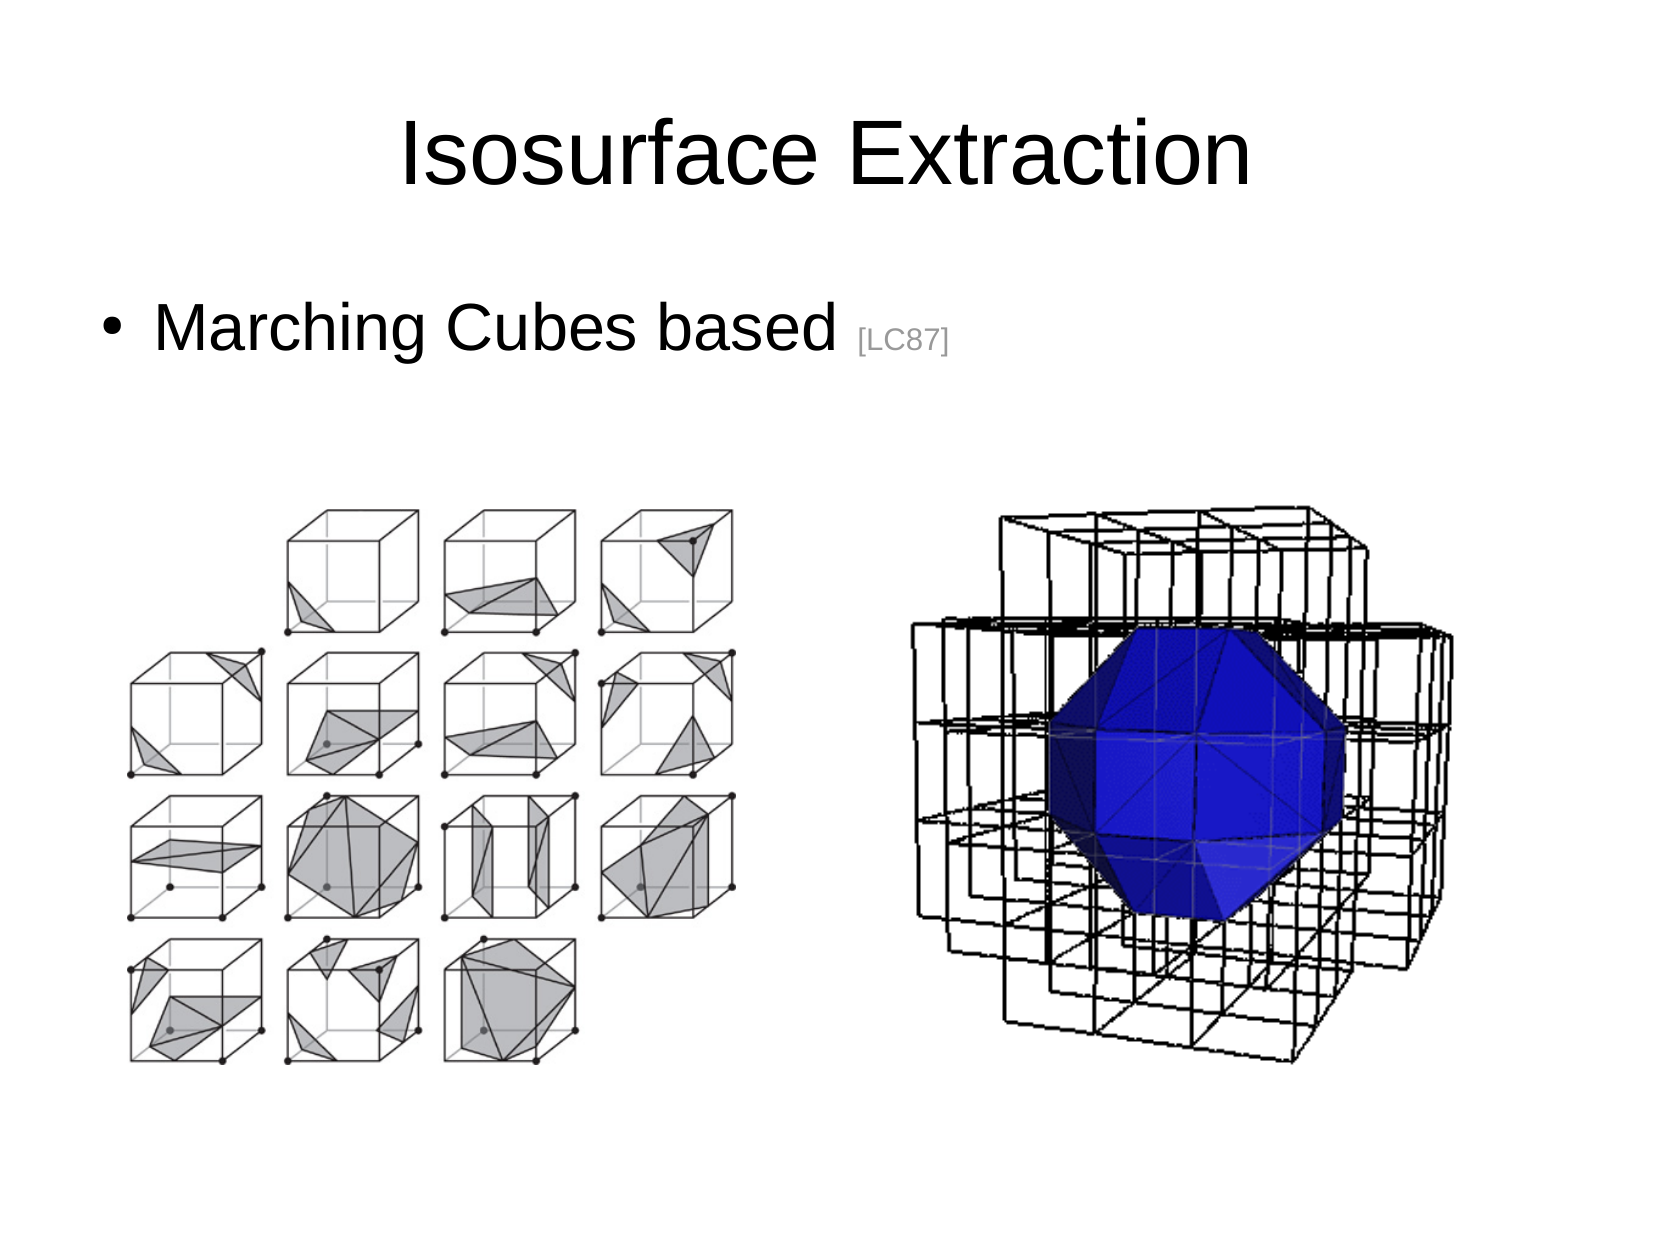

# Isosurface Extraction
Marching Cubes based [LC87]